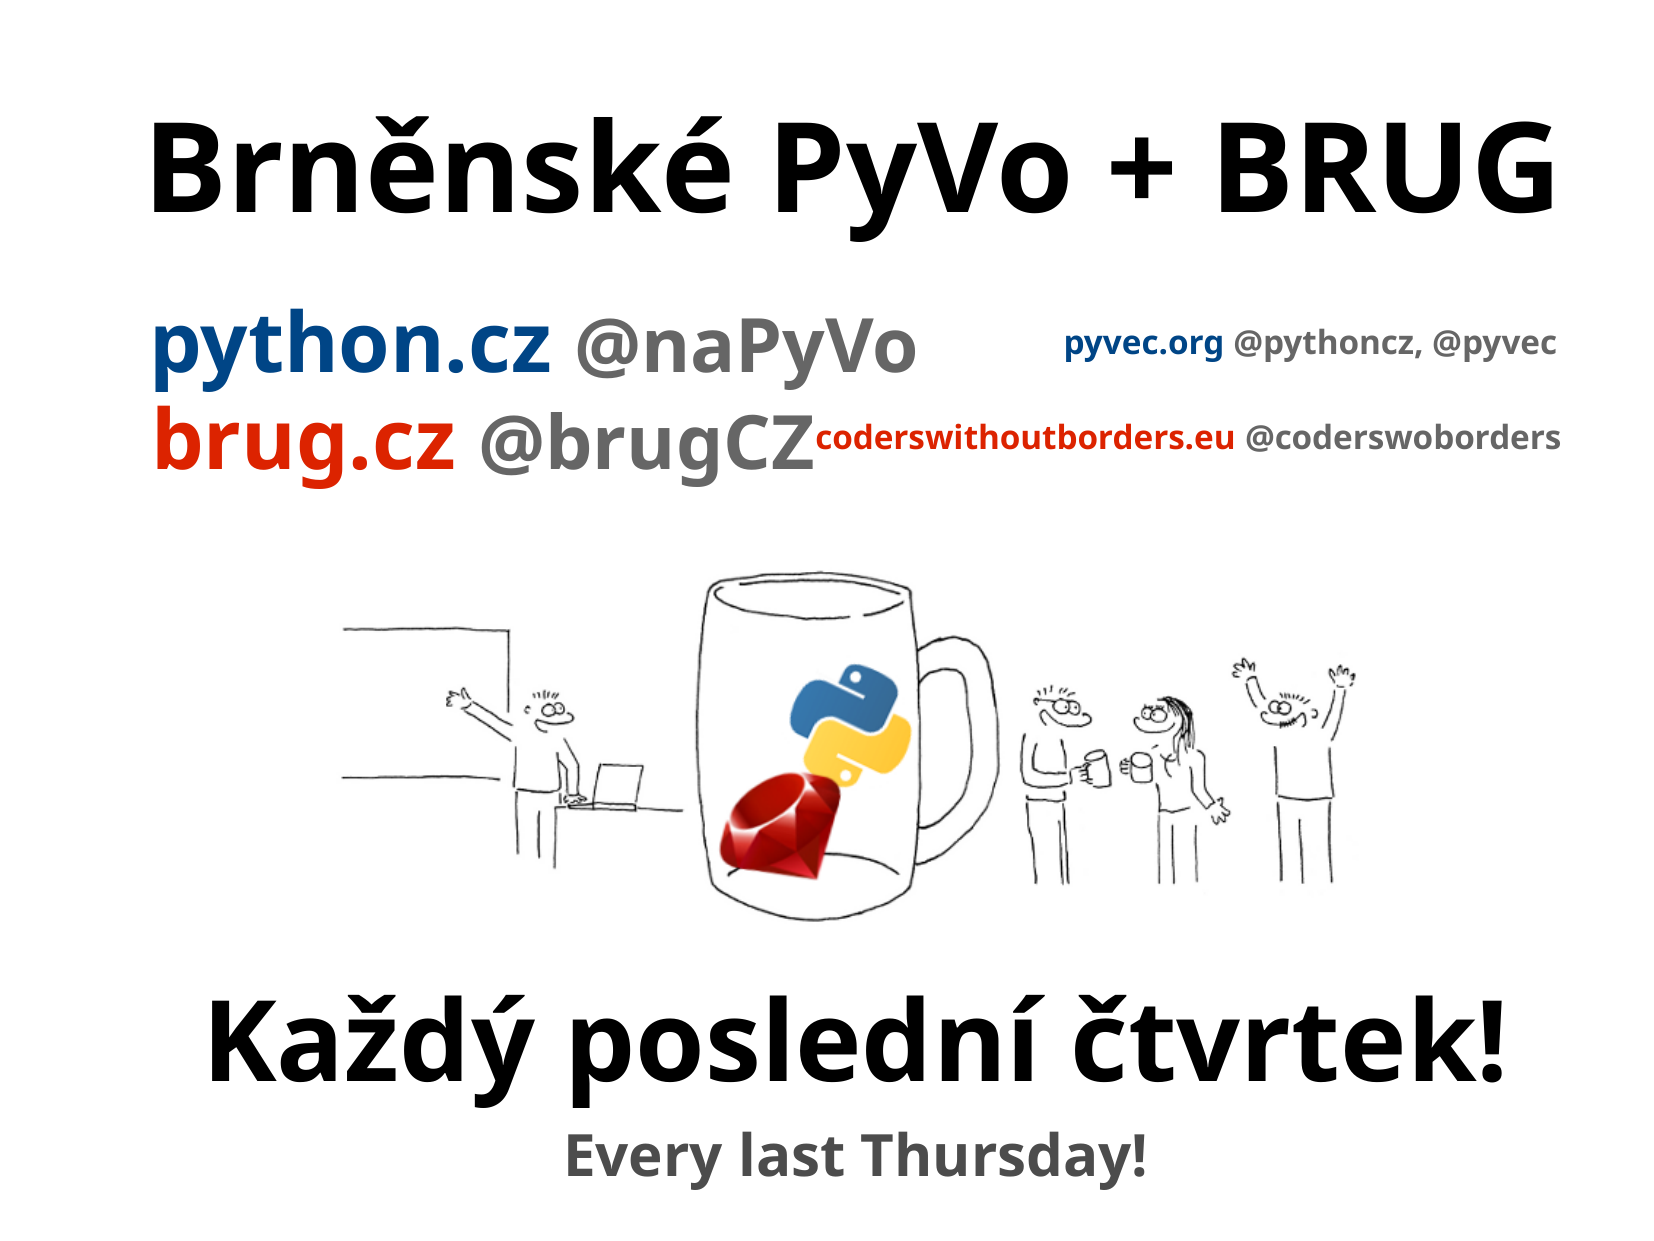

Brněnské PyVo + BRUG
python.cz @naPyVo
pyvec.org @pythoncz, @pyvec
brug.cz @brugCZ
coderswithoutborders.eu @coderswoborders
Každý poslední čtvrtek!
Every last Thursday!